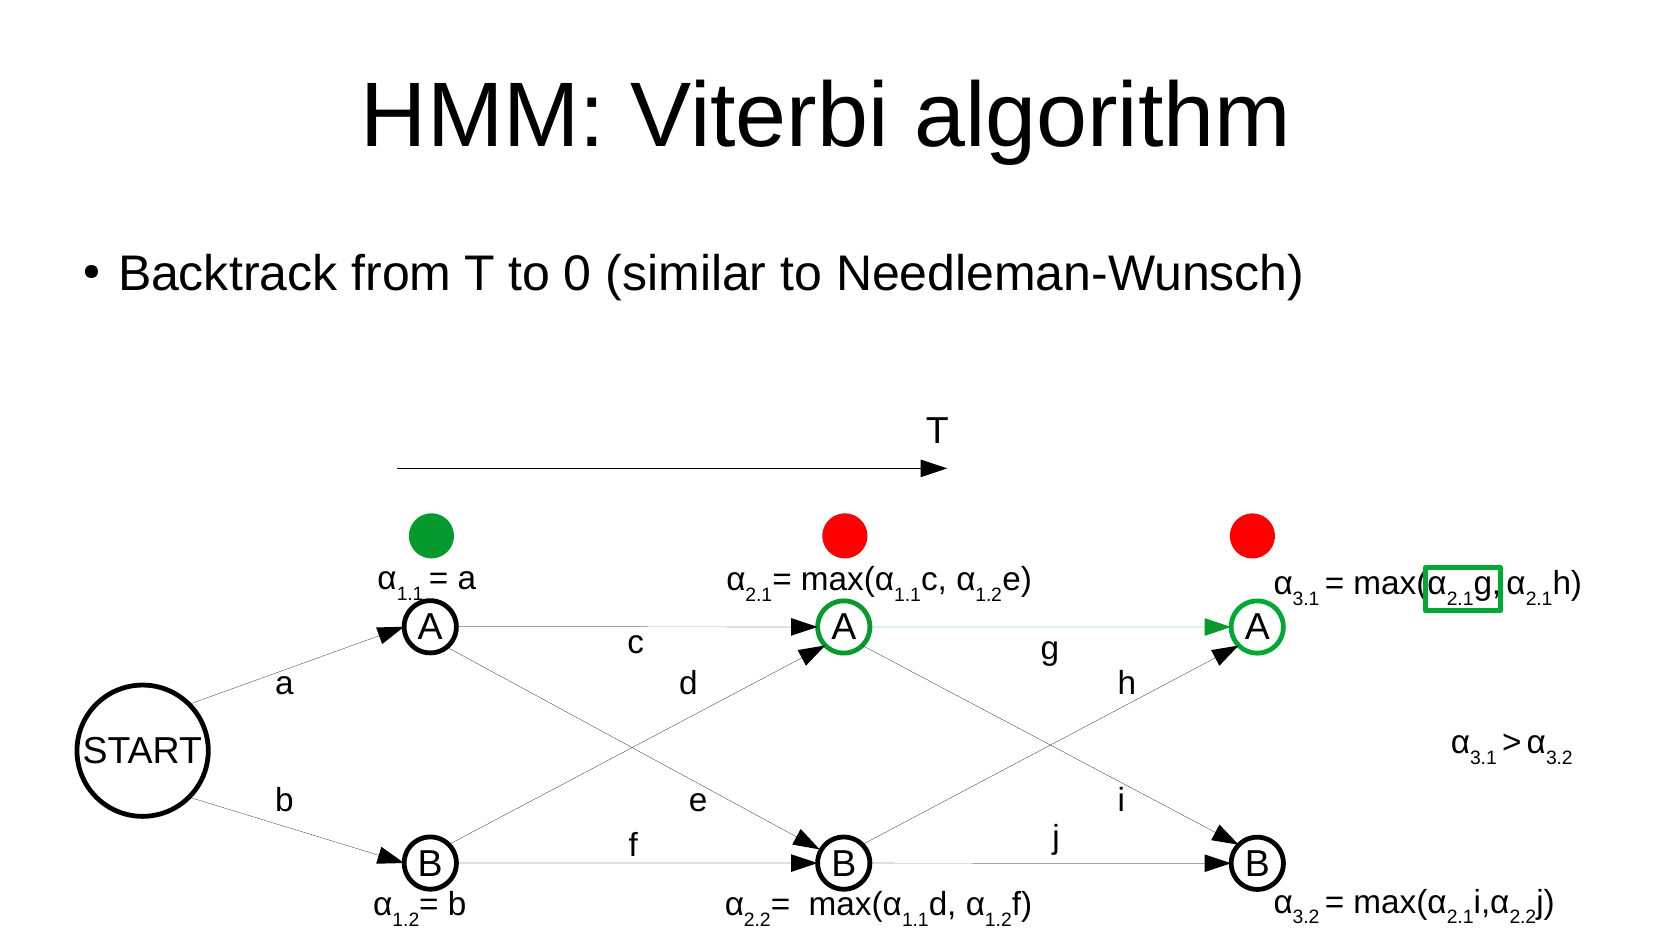

# HMM: Viterbi algorithm
Backtrack from T to 0 (similar to Needleman-Wunsch)
T
α1.1 = a
α2.1= max(α1.1c, α1.2e)
α3.1 = max(α2.1g, α2.1h)
A
A
A
c
g
a
d
h
START
α3.1 > α3.2
b
e
i
j
f
B
B
B
α3.2 = max(α2.1i,α2.2j)
α1.2= b
α2.2= max(α1.1d, α1.2f)